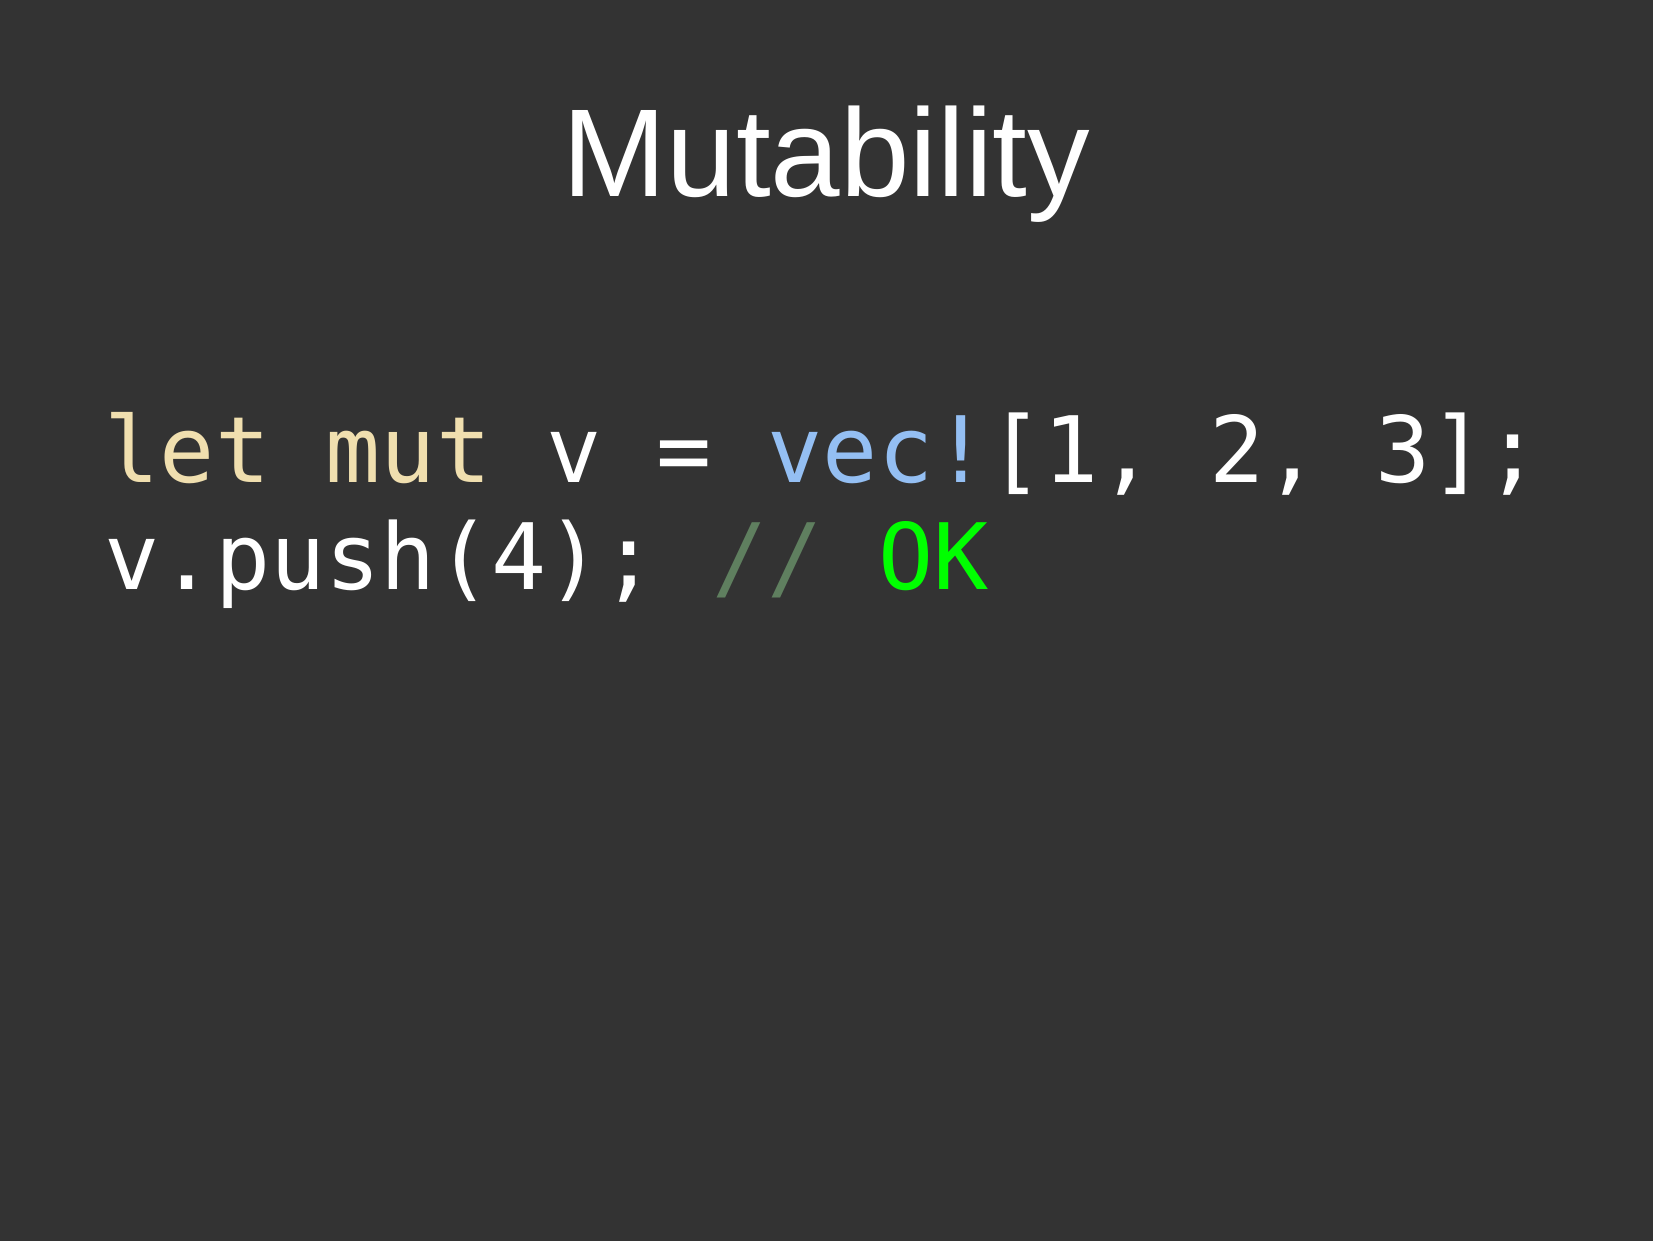

# Mutability
let mut v = vec![1, 2, 3];
v.push(4); // OK